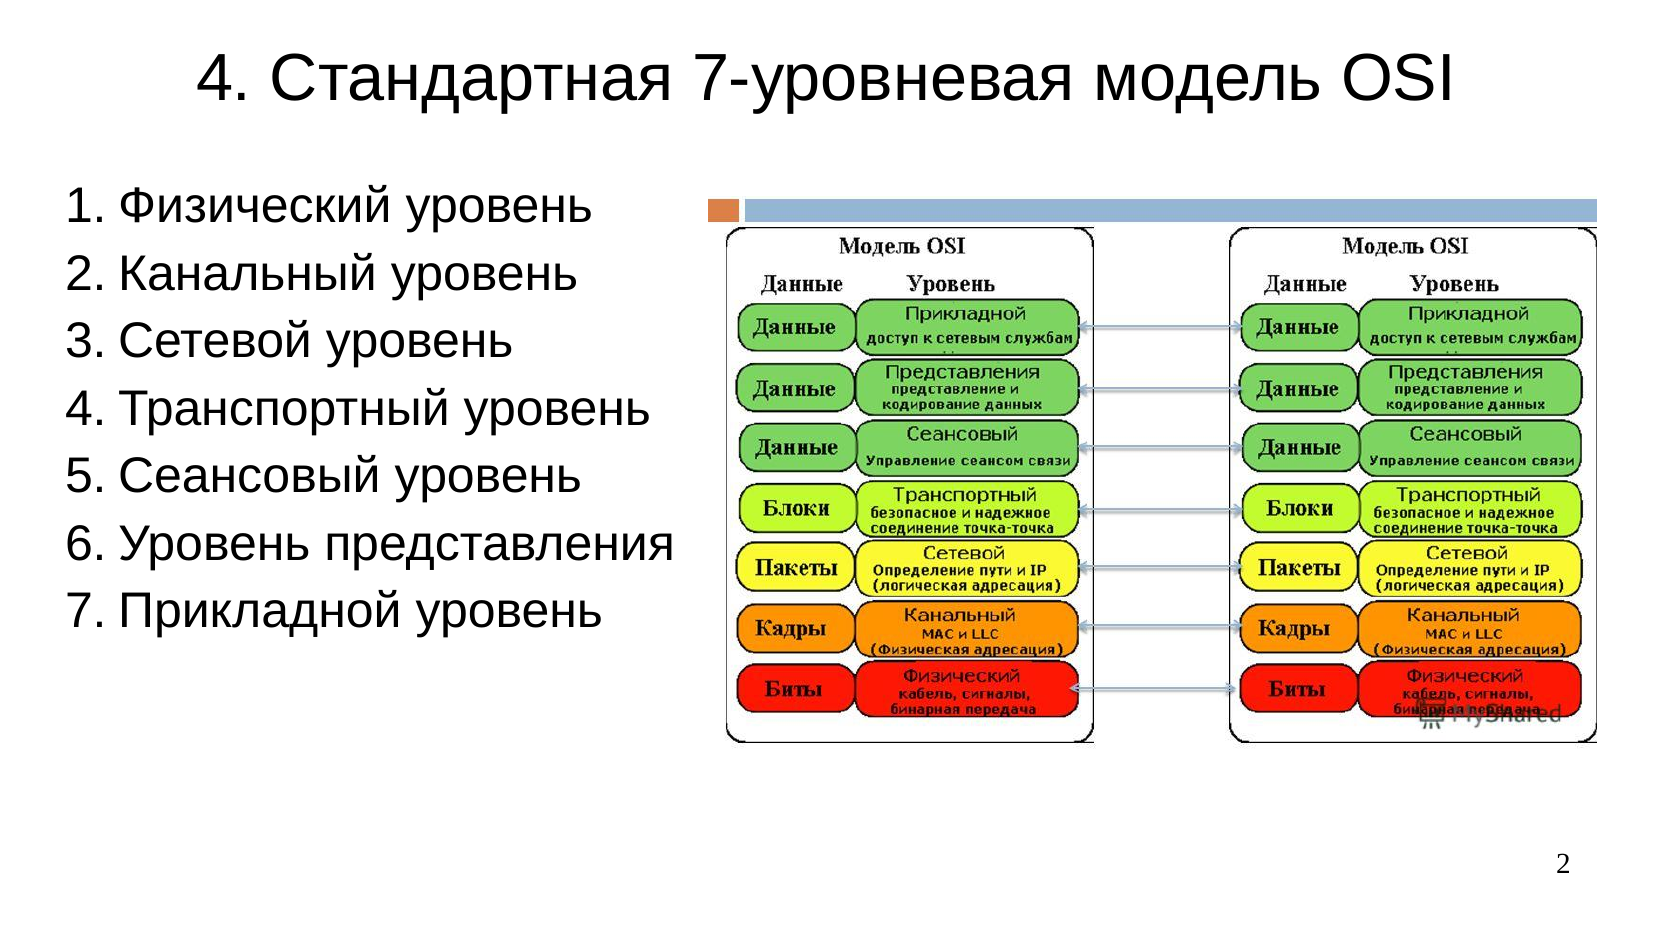

# 4. Стандартная 7-уровневая модель OSI
Физический уровень
Канальный уровень
Сетевой уровень
Транспортный уровень
Сеансовый уровень
Уровень представления
Прикладной уровень
2